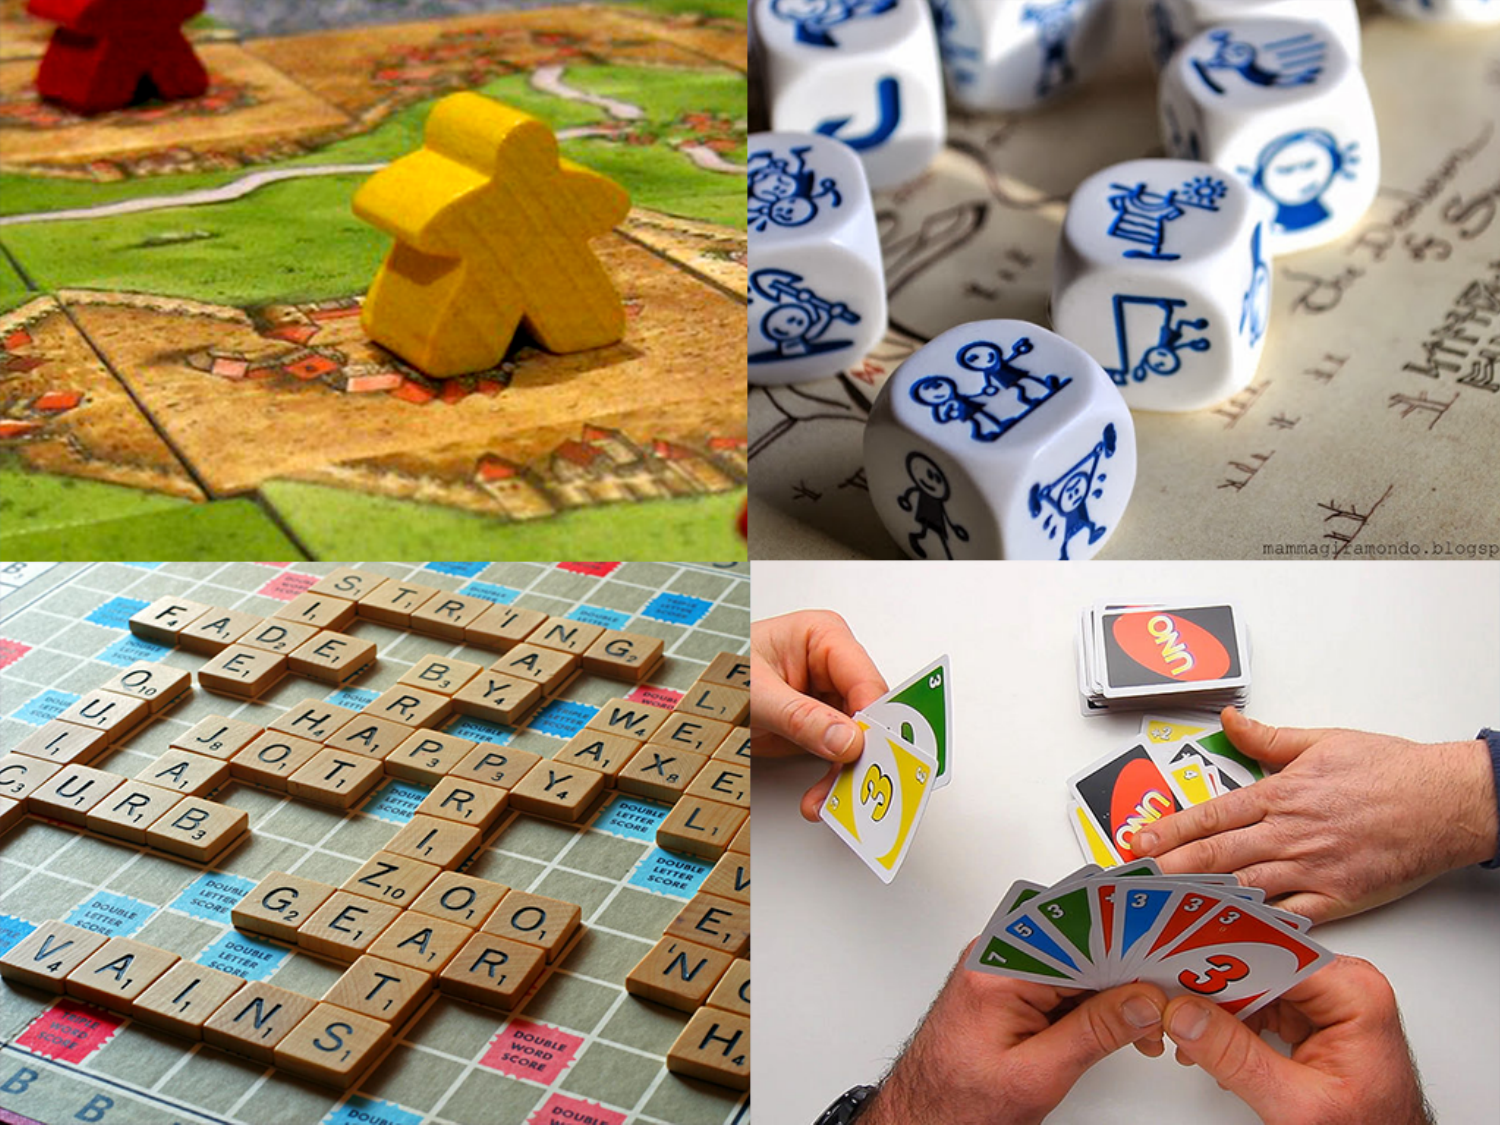

Tipologie di Divertimento
Christian Ch Costanza: Game Designer @ Big Bang Pixel